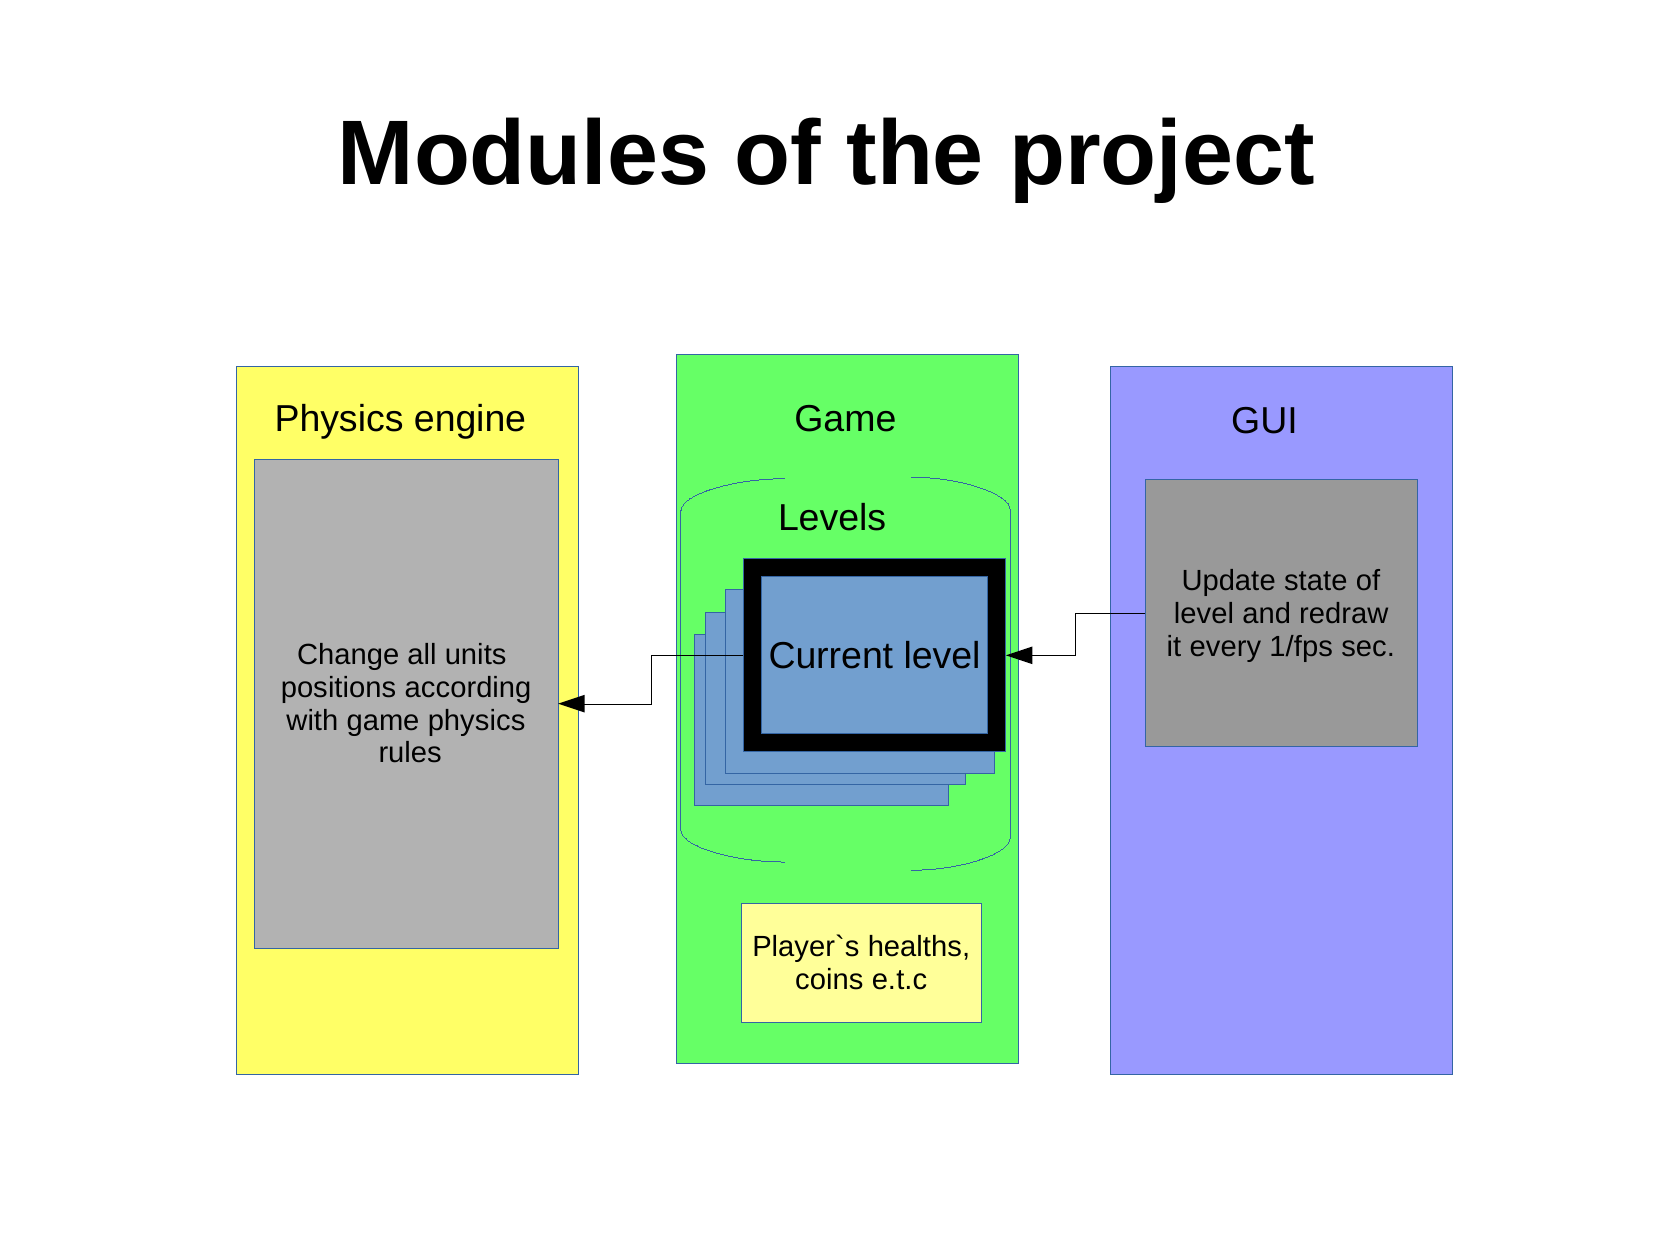

# Modules of the project
Physics engine
Game
GUI
Change all units
positions according
with game physics
 rules
Update state of
level and redraw
it every 1/fps sec.
Levels
Current level
Player`s healths,
coins e.t.c